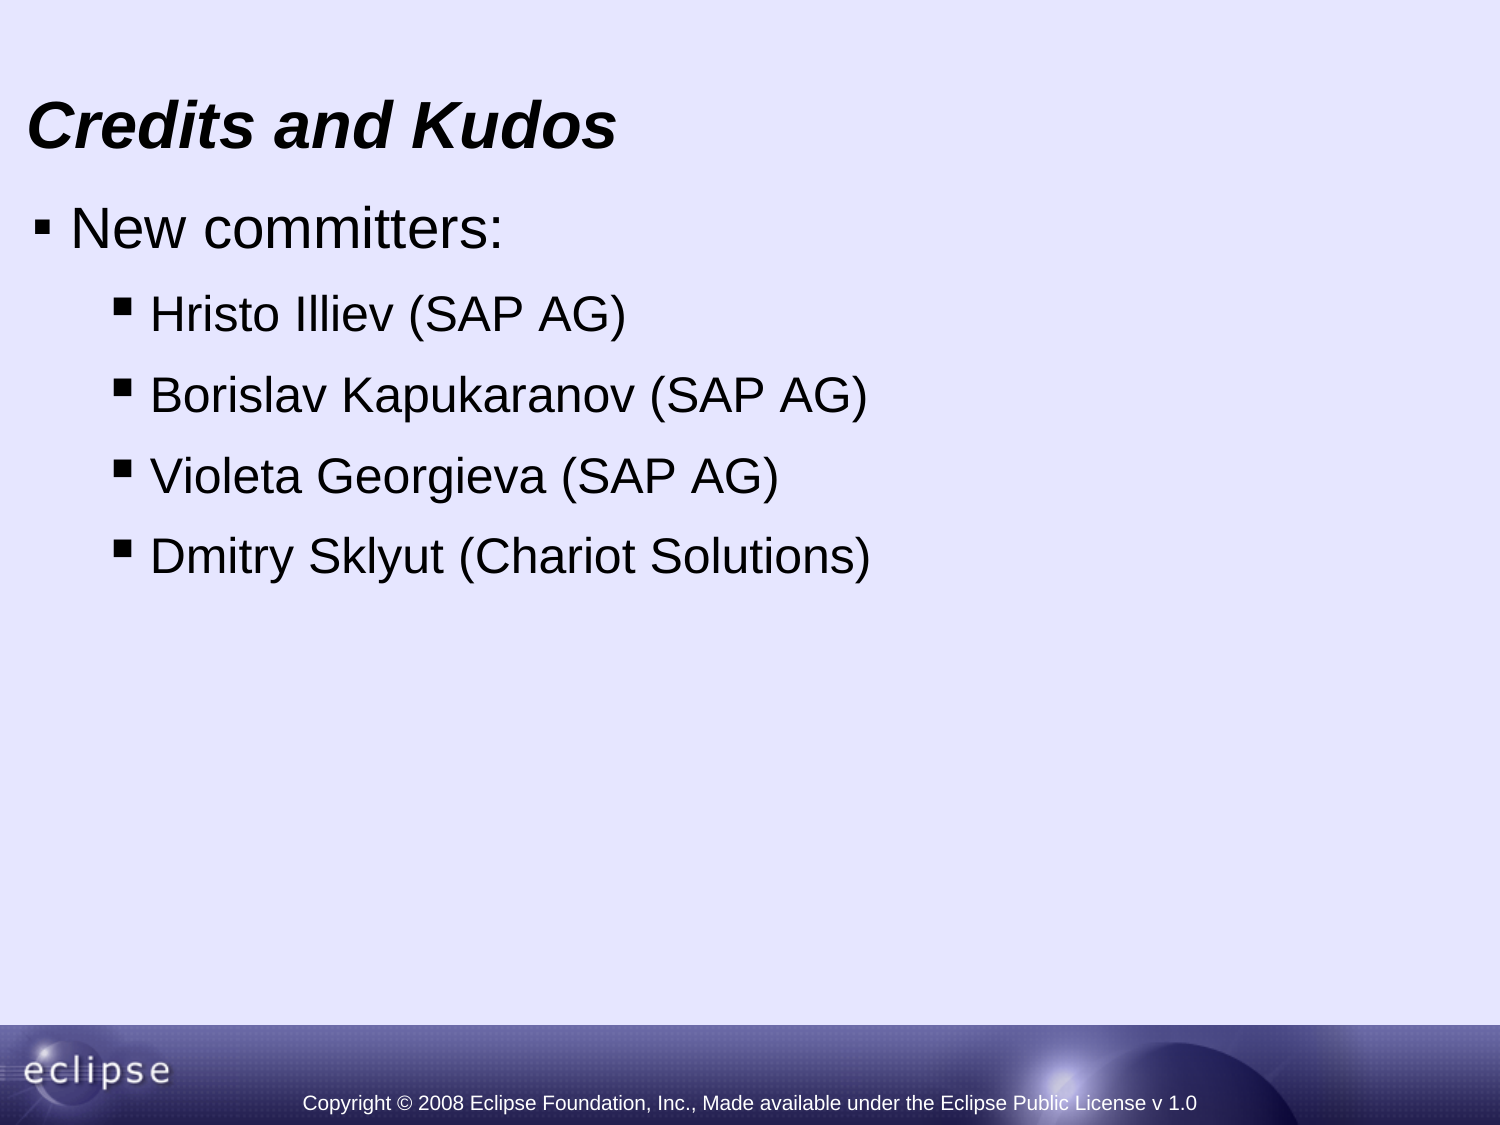

# Credits and Kudos
New committers:
Hristo Illiev (SAP AG)
Borislav Kapukaranov (SAP AG)
Violeta Georgieva (SAP AG)
Dmitry Sklyut (Chariot Solutions)